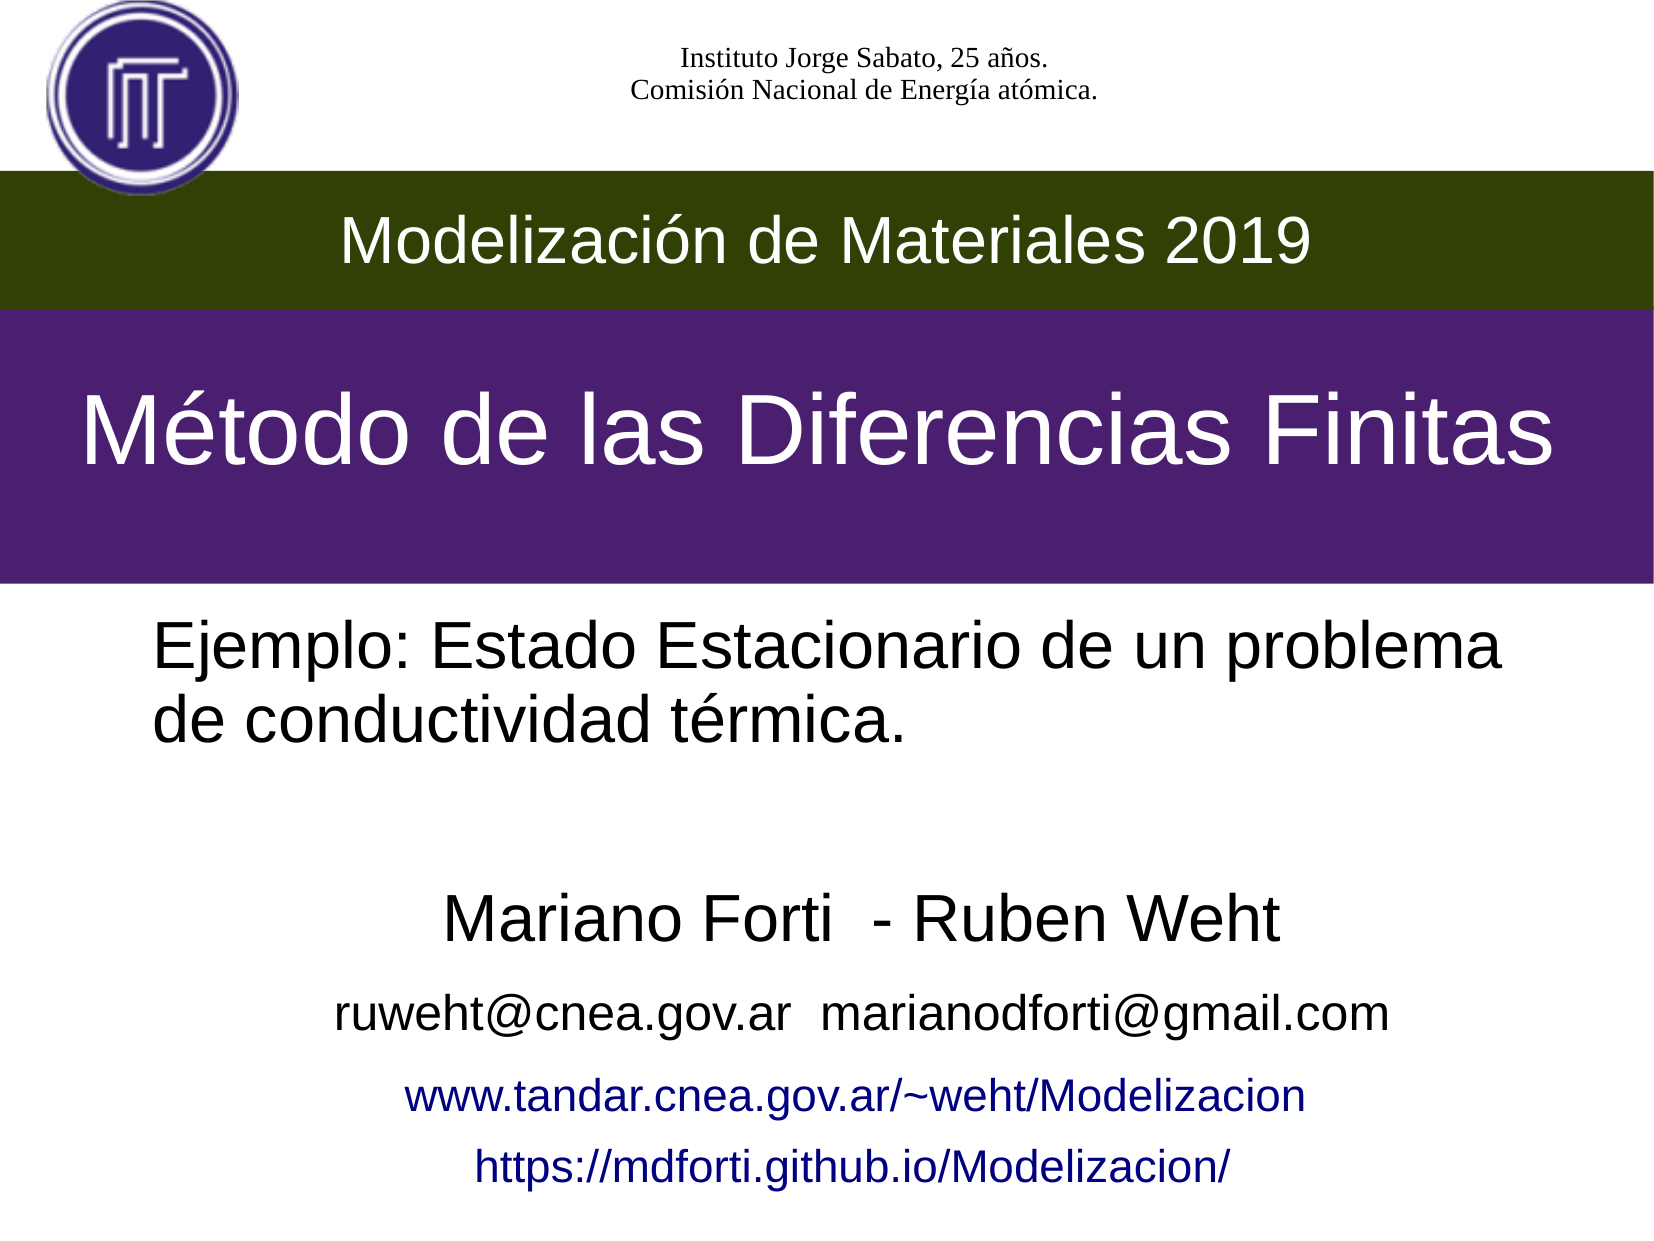

# Método de las Diferencias Finitas
Ejemplo: Estado Estacionario de un problema
de conductividad térmica.
Mariano Forti - Ruben Weht
ruweht@cnea.gov.ar marianodforti@gmail.com
www.tandar.cnea.gov.ar/~weht/Modelizacion https://mdforti.github.io/Modelizacion/